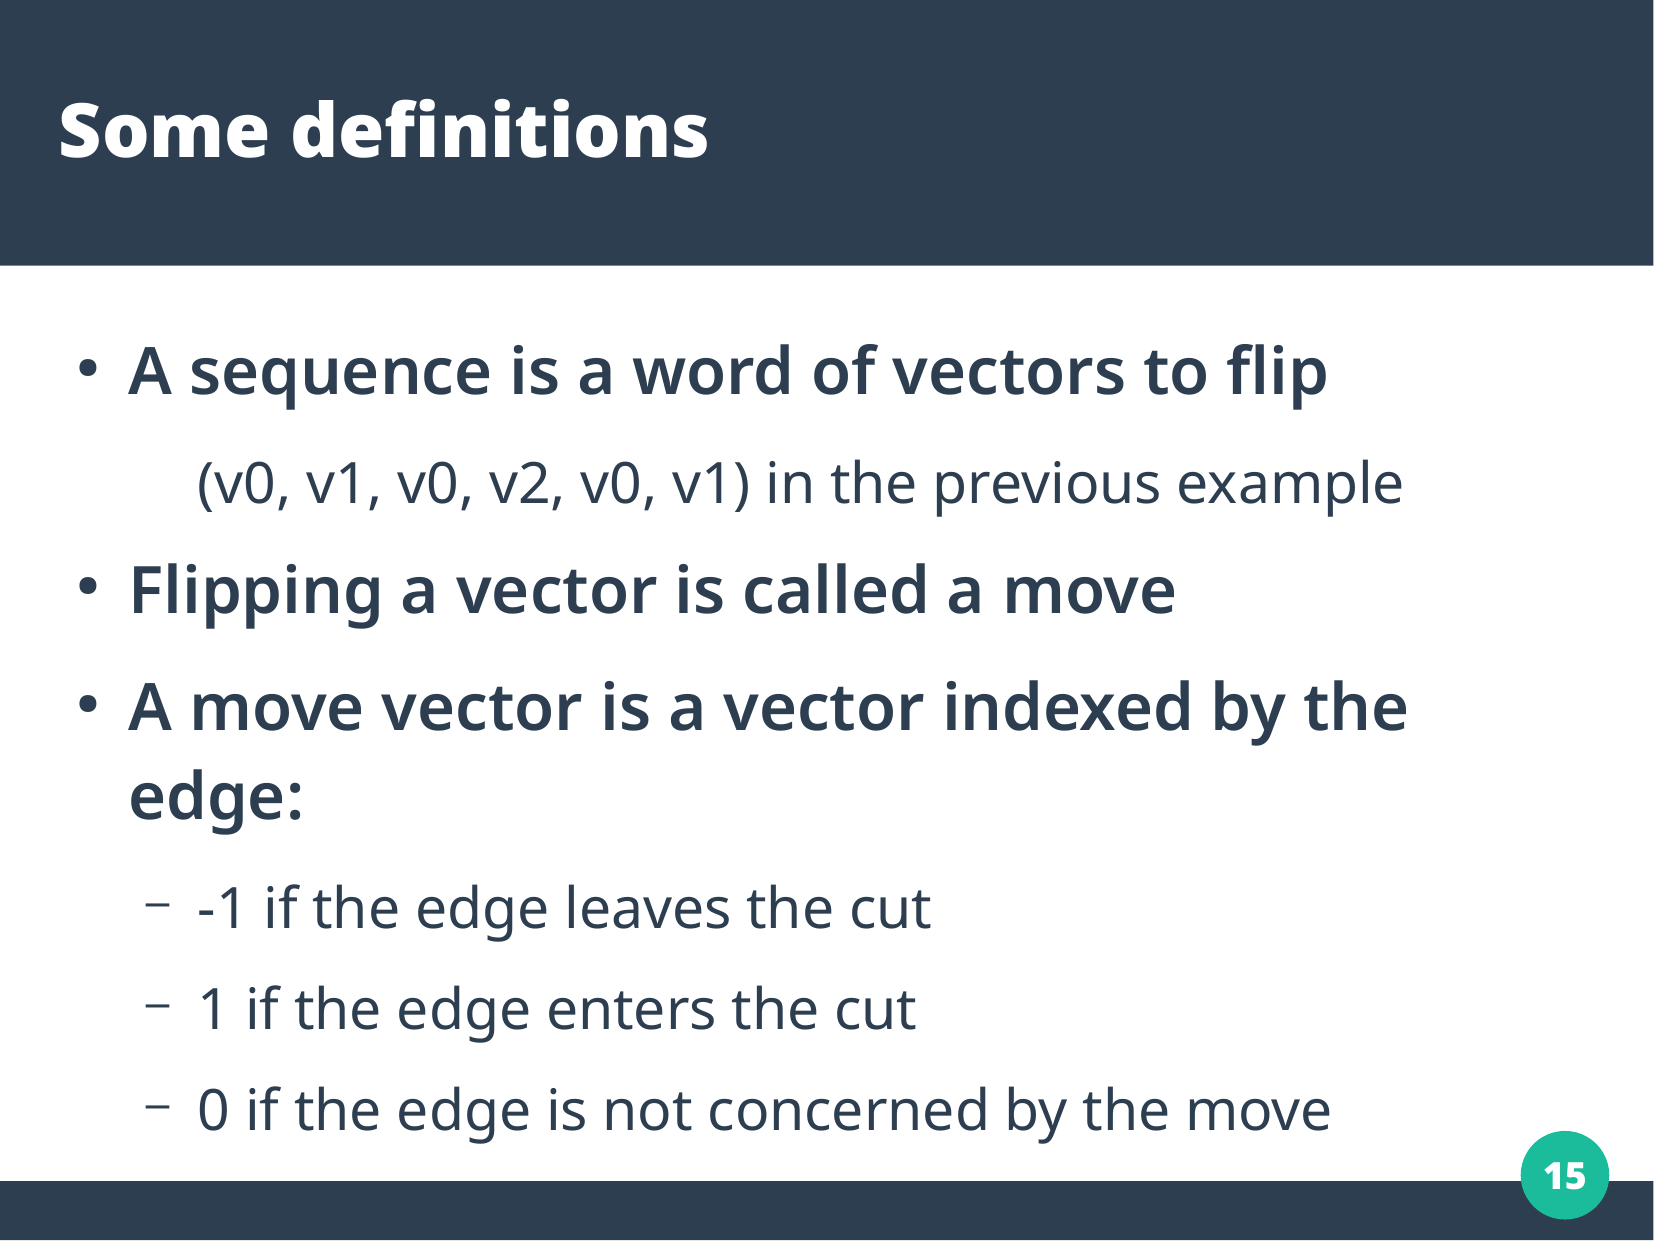

# Some definitions
A sequence is a word of vectors to flip
(v0, v1, v0, v2, v0, v1) in the previous example
Flipping a vector is called a move
A move vector is a vector indexed by the edge:
-1 if the edge leaves the cut
1 if the edge enters the cut
0 if the edge is not concerned by the move
15